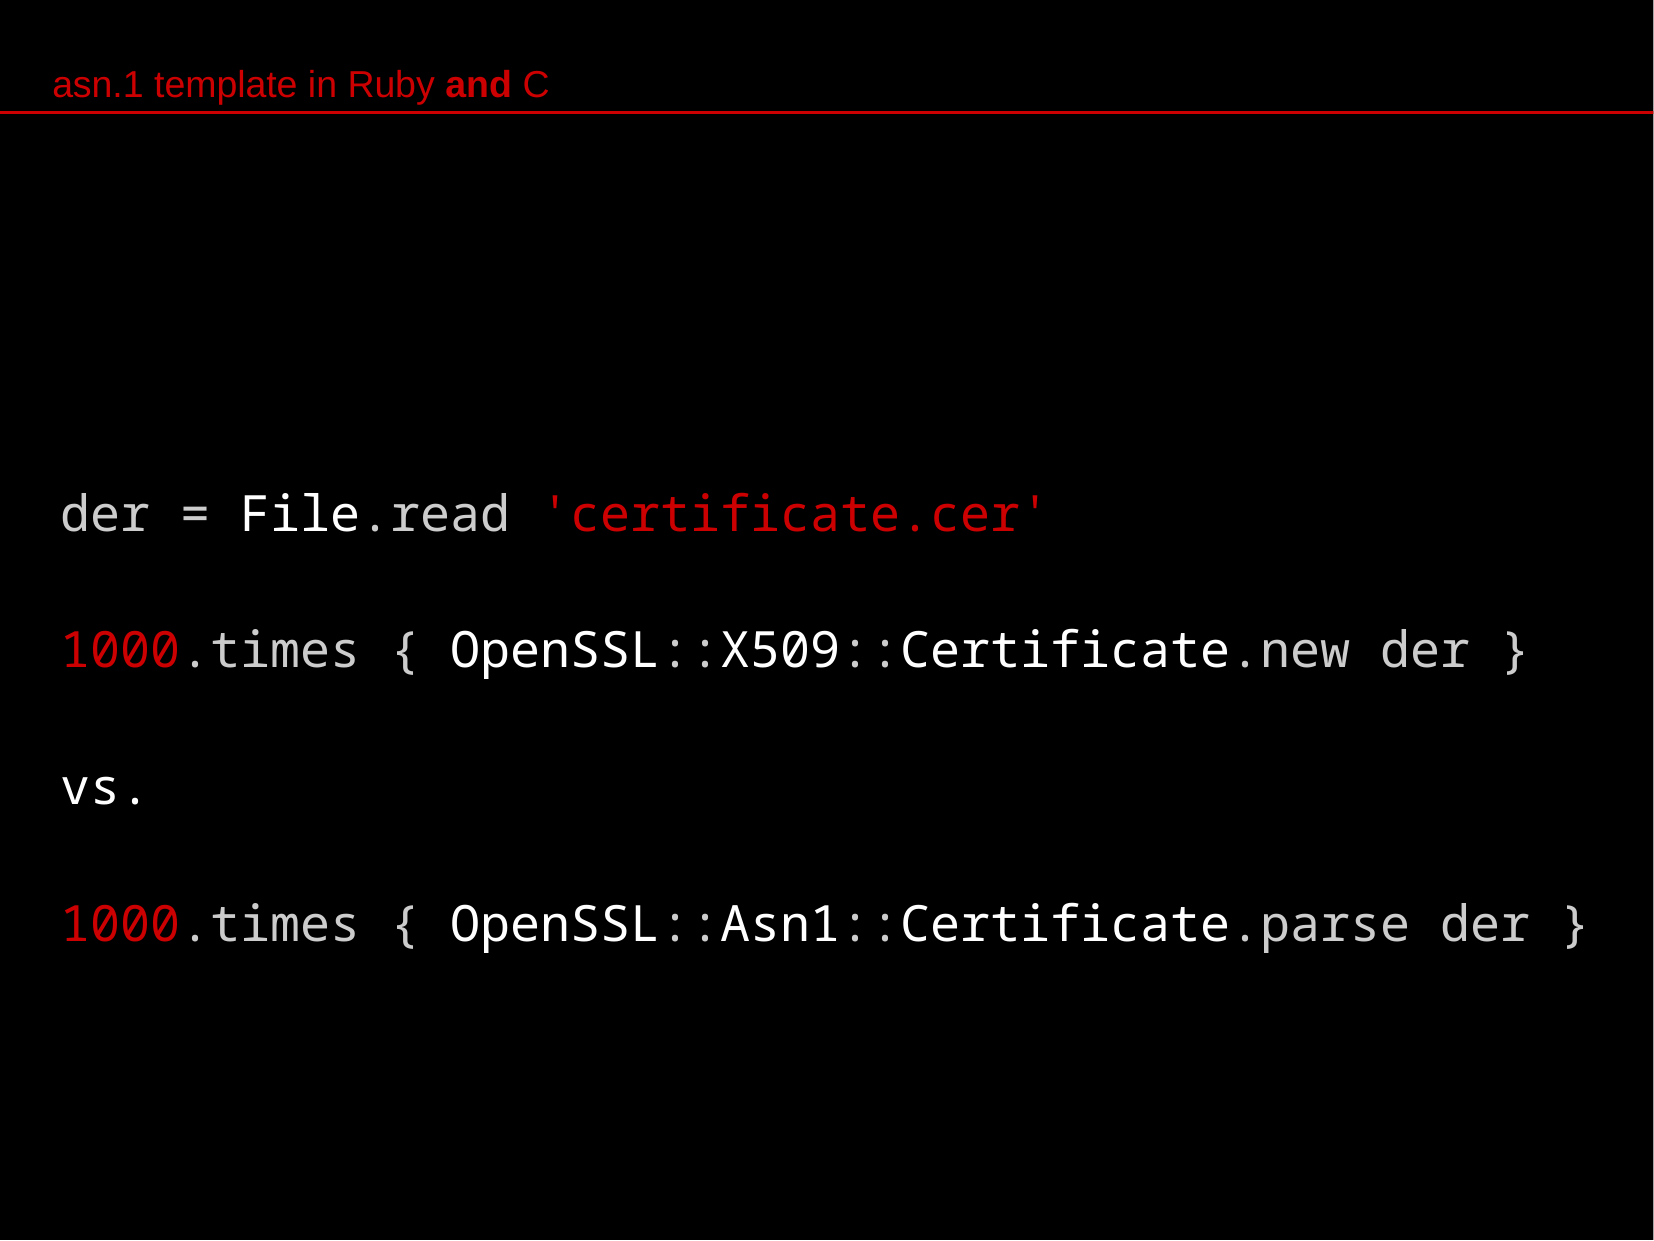

# der = File.read 'certificate.cer'
 1000.times { OpenSSL::X509::Certificate.new der }
 vs.
 1000.times { OpenSSL::Asn1::Certificate.parse der }
asn.1 template in Ruby and C